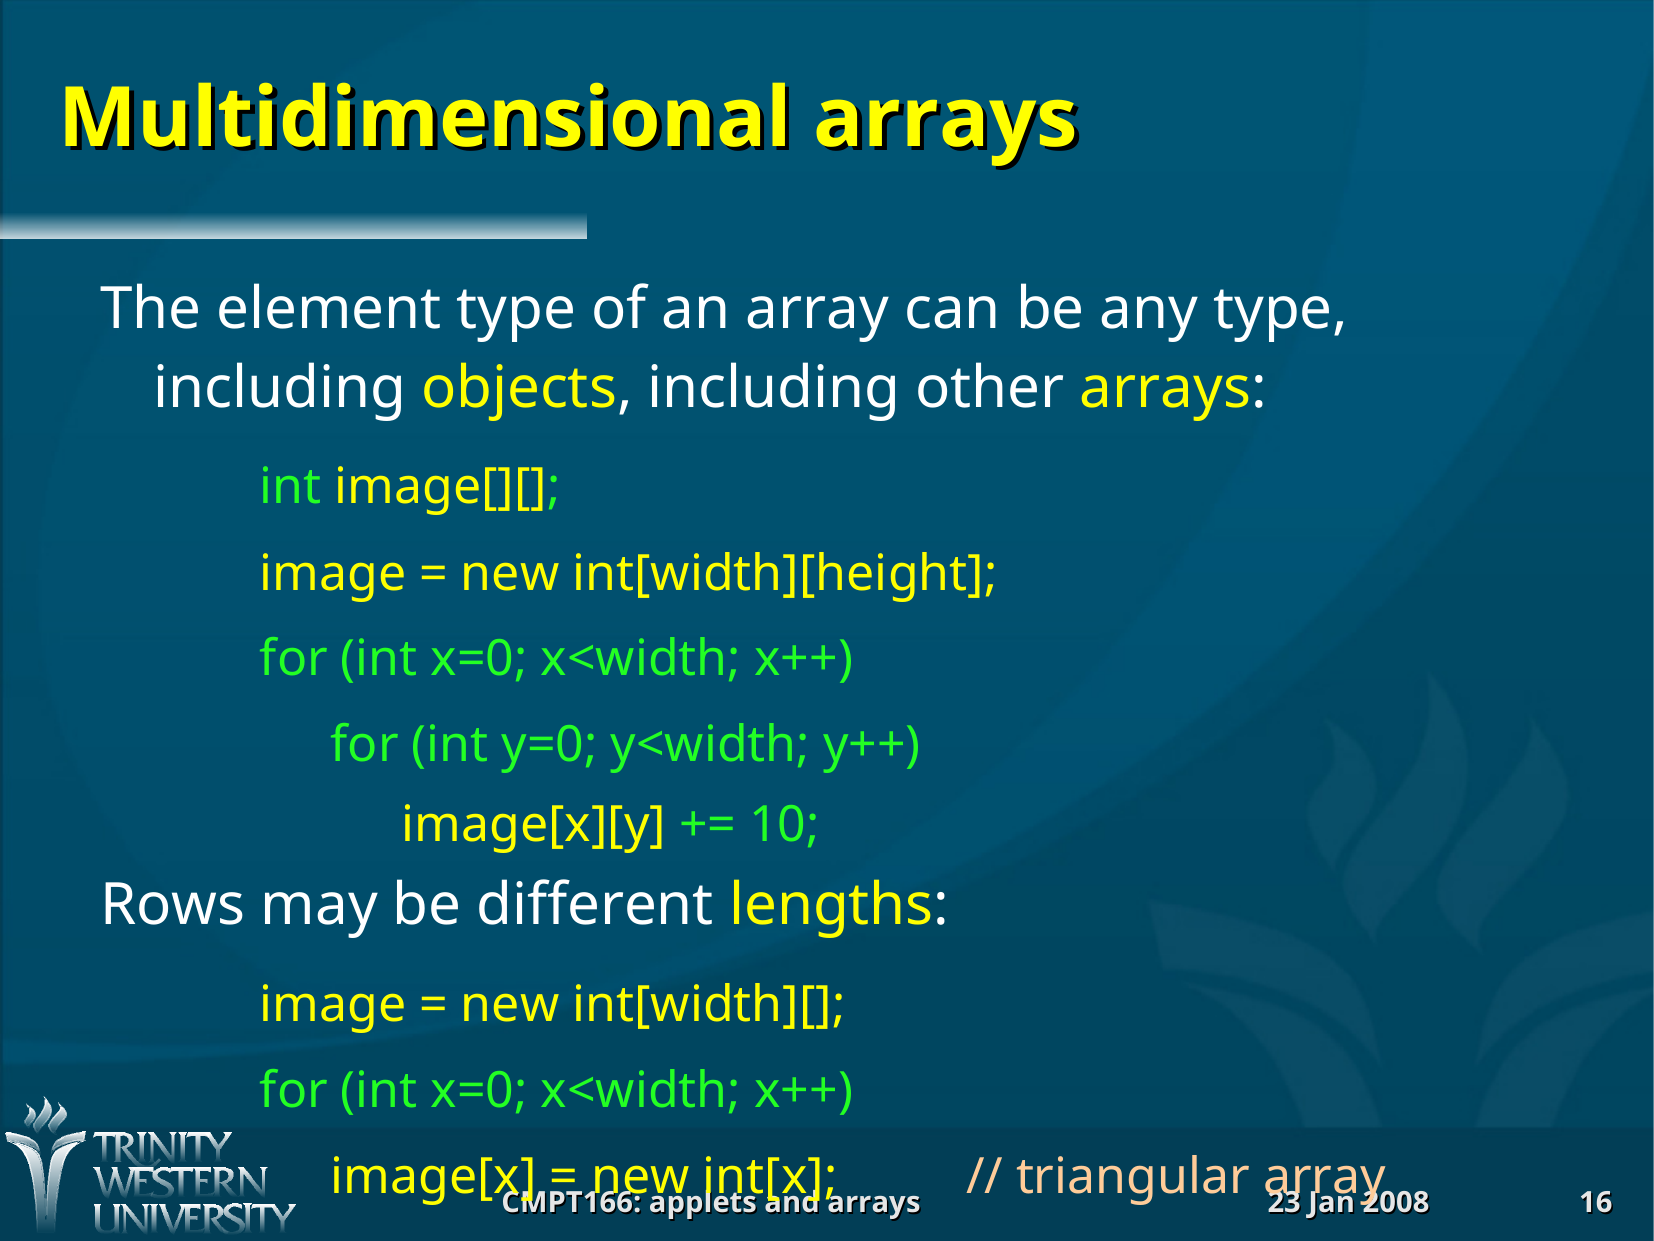

# Multidimensional arrays
The element type of an array can be any type, including objects, including other arrays:
int image[][];
image = new int[width][height];
for (int x=0; x<width; x++)
for (int y=0; y<width; y++)
image[x][y] += 10;
Rows may be different lengths:
image = new int[width][];
for (int x=0; x<width; x++)
image[x] = new int[x];		// triangular array
CMPT166: applets and arrays
23 Jan 2008
16